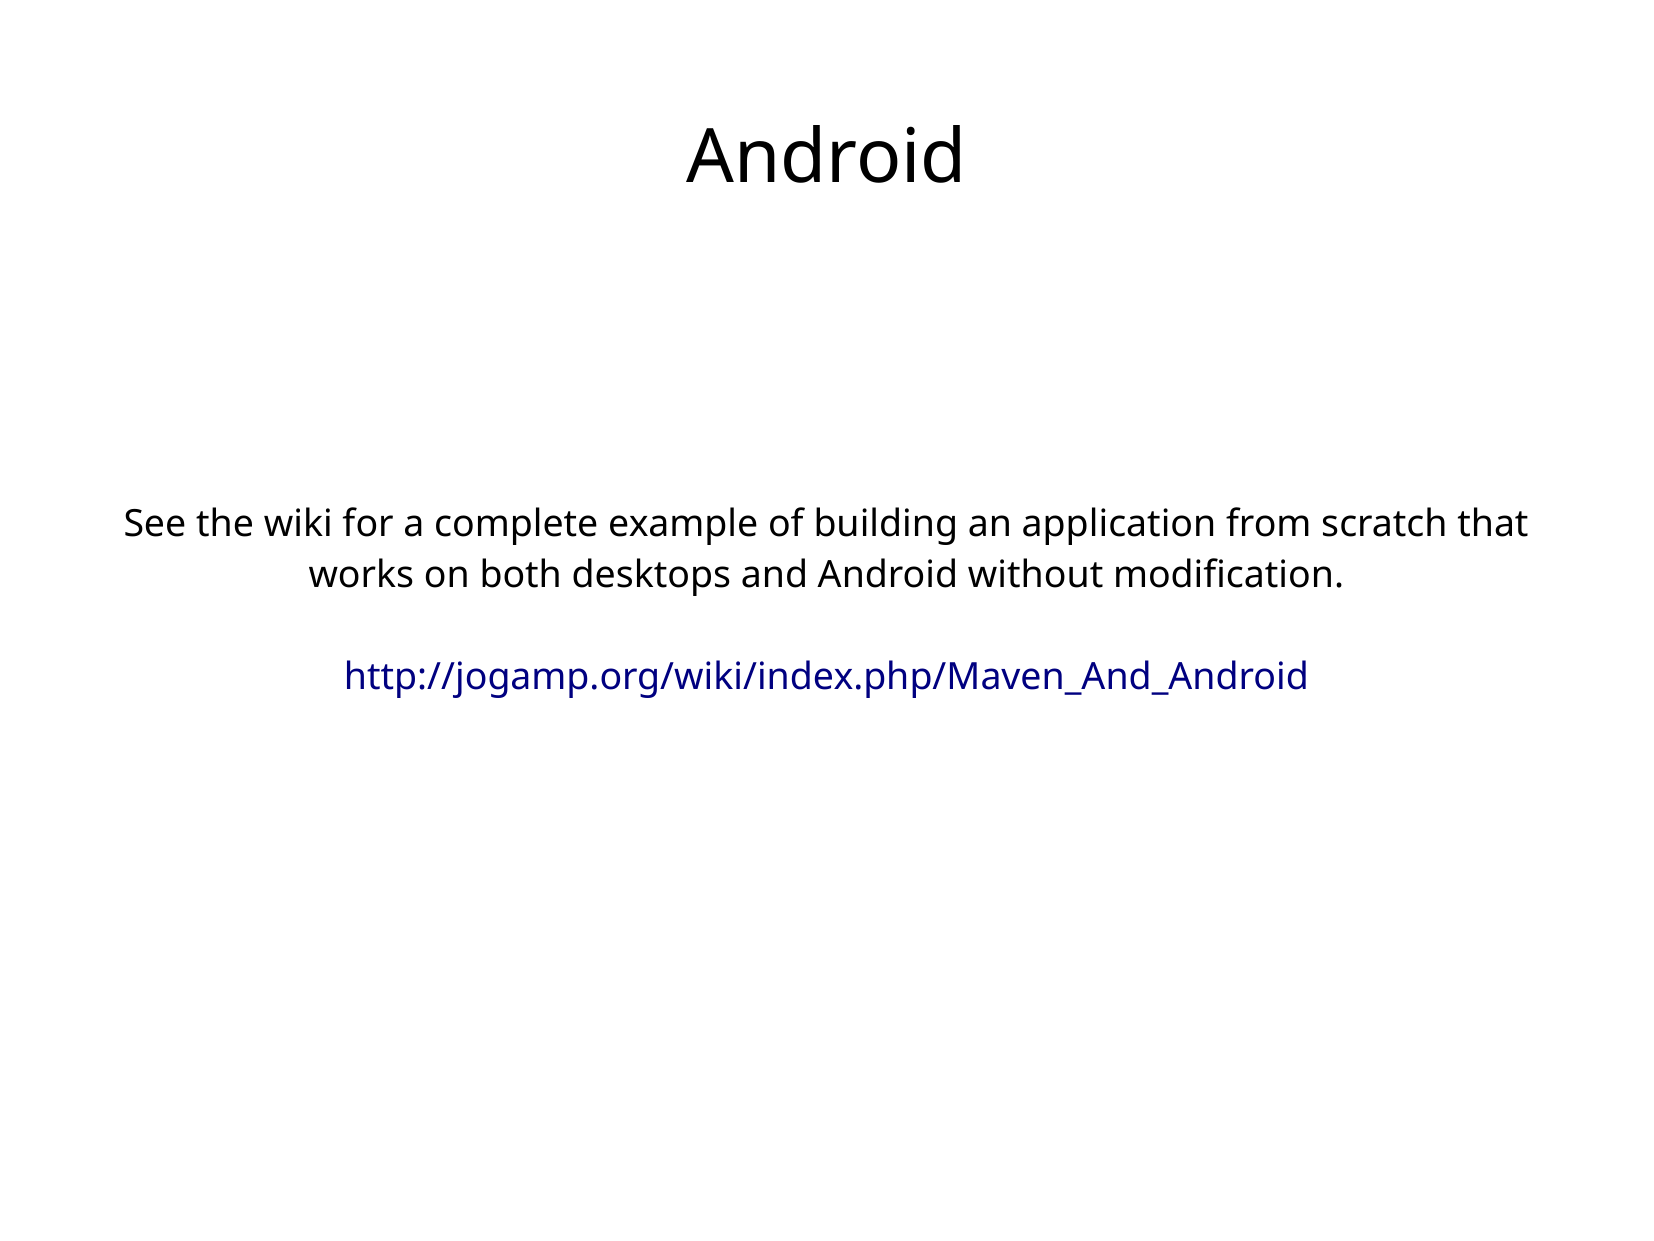

# Android
See the wiki for a complete example of building an application from scratch that works on both desktops and Android without modification.
http://jogamp.org/wiki/index.php/Maven_And_Android